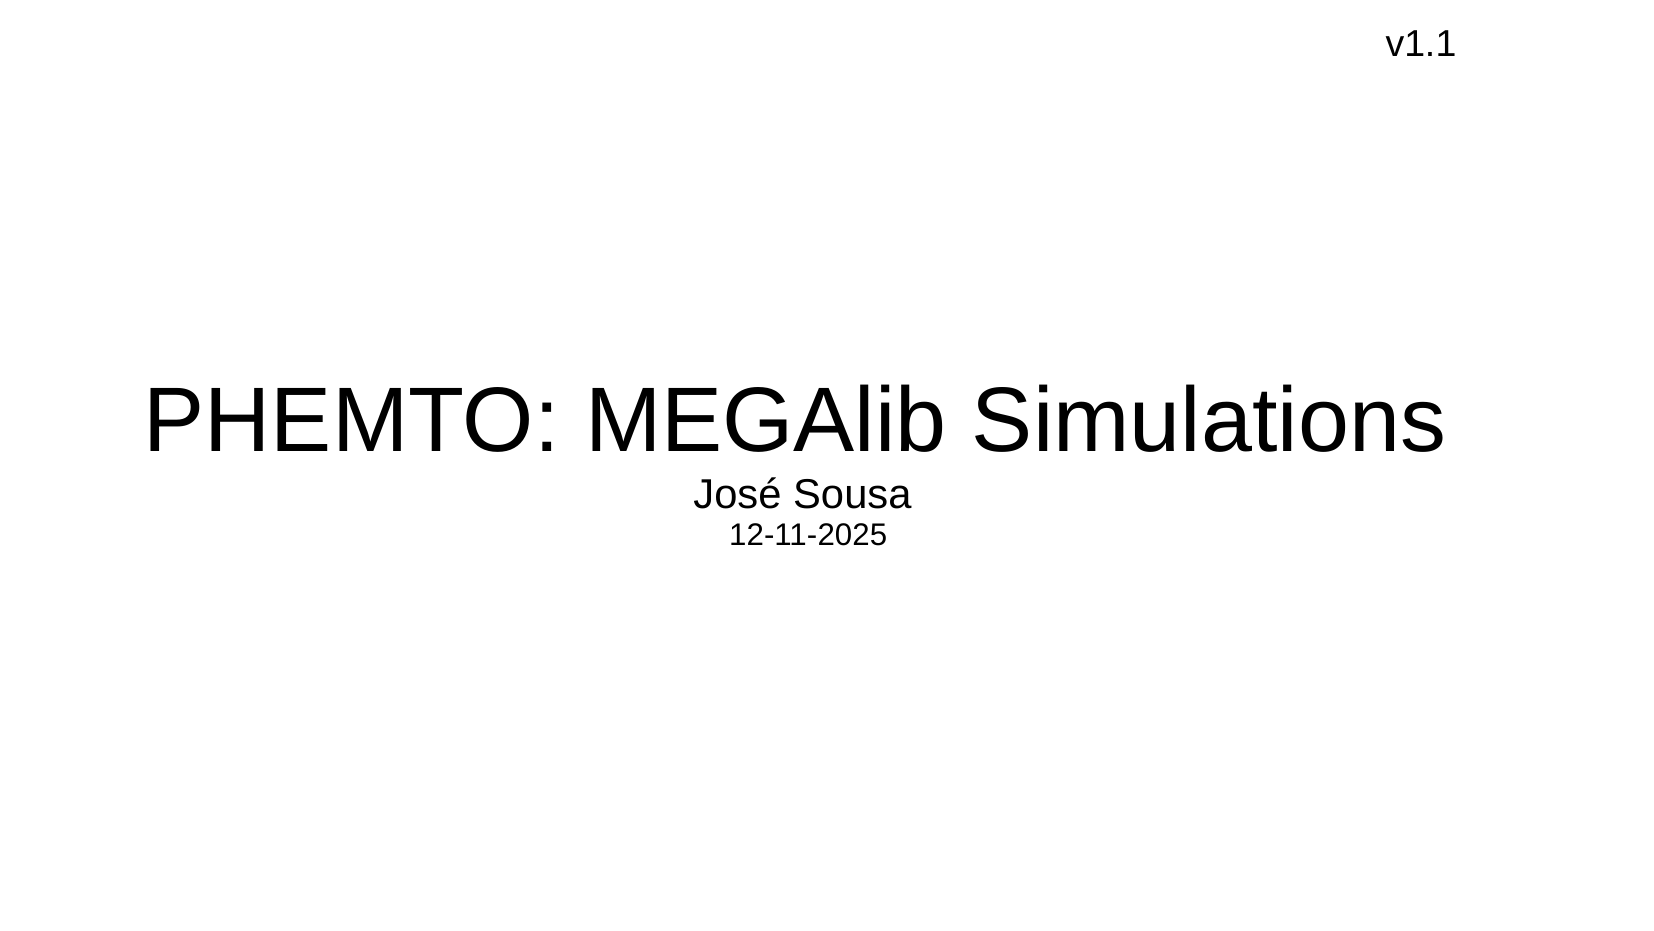

v1.1
# PHEMTO: MEGAlib Simulations José Sousa 12-11-2025